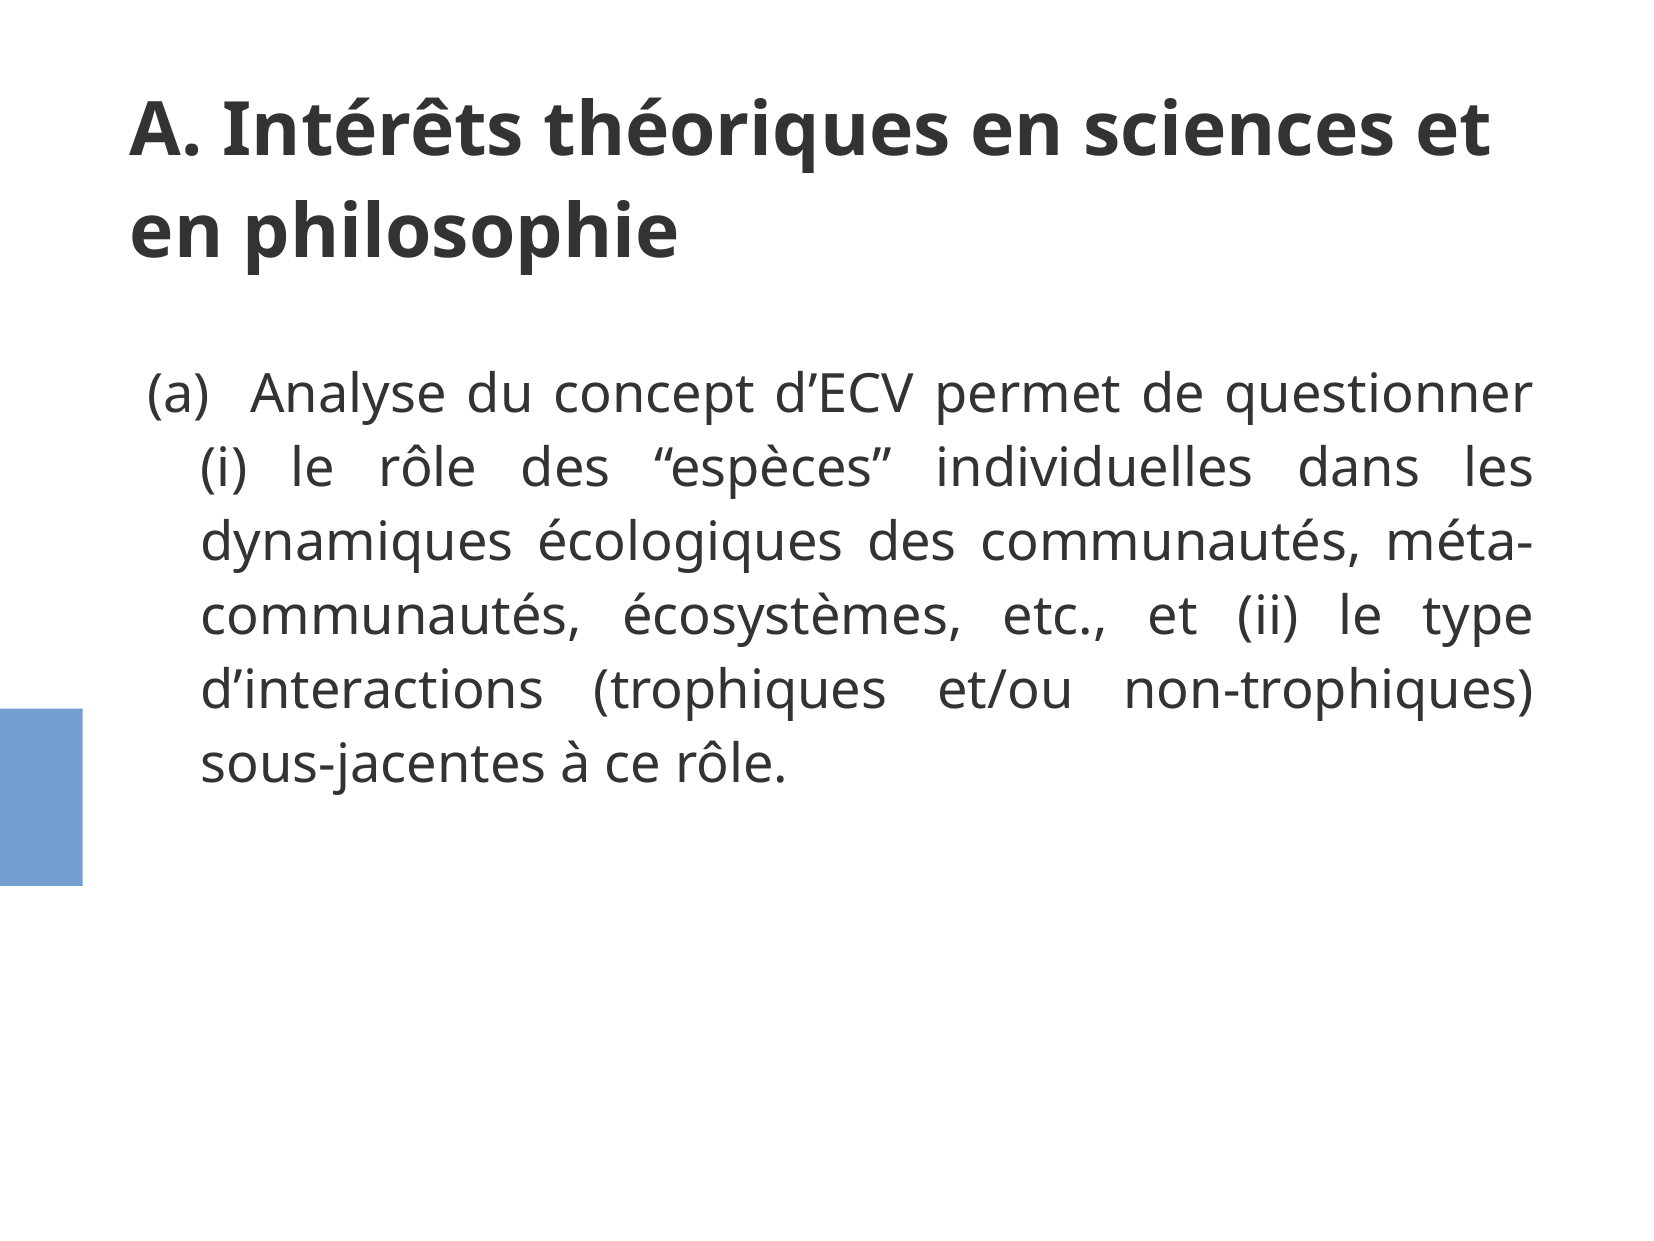

# A. Intérêts théoriques en sciences et en philosophie
 Analyse du concept d’ECV permet de questionner (i) le rôle des “espèces” individuelles dans les dynamiques écologiques des communautés, méta-communautés, écosystèmes, etc., et (ii) le type d’interactions (trophiques et/ou non-trophiques) sous-jacentes à ce rôle.